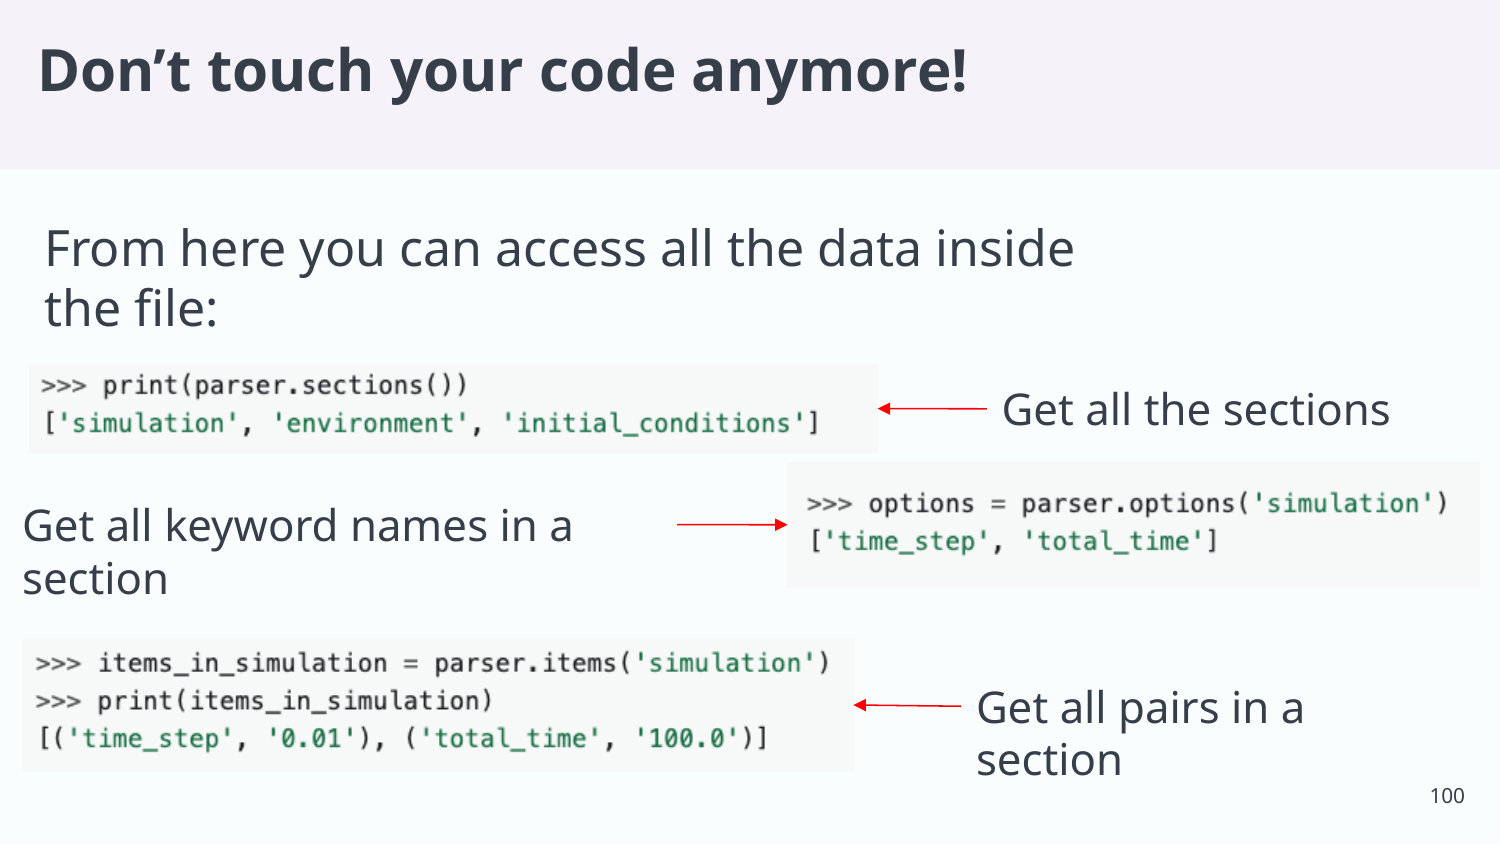

# Don’t touch your code anymore!
From here you can access all the data inside the file:
Get all the sections
Get all keyword names in a section
Get all pairs in a section